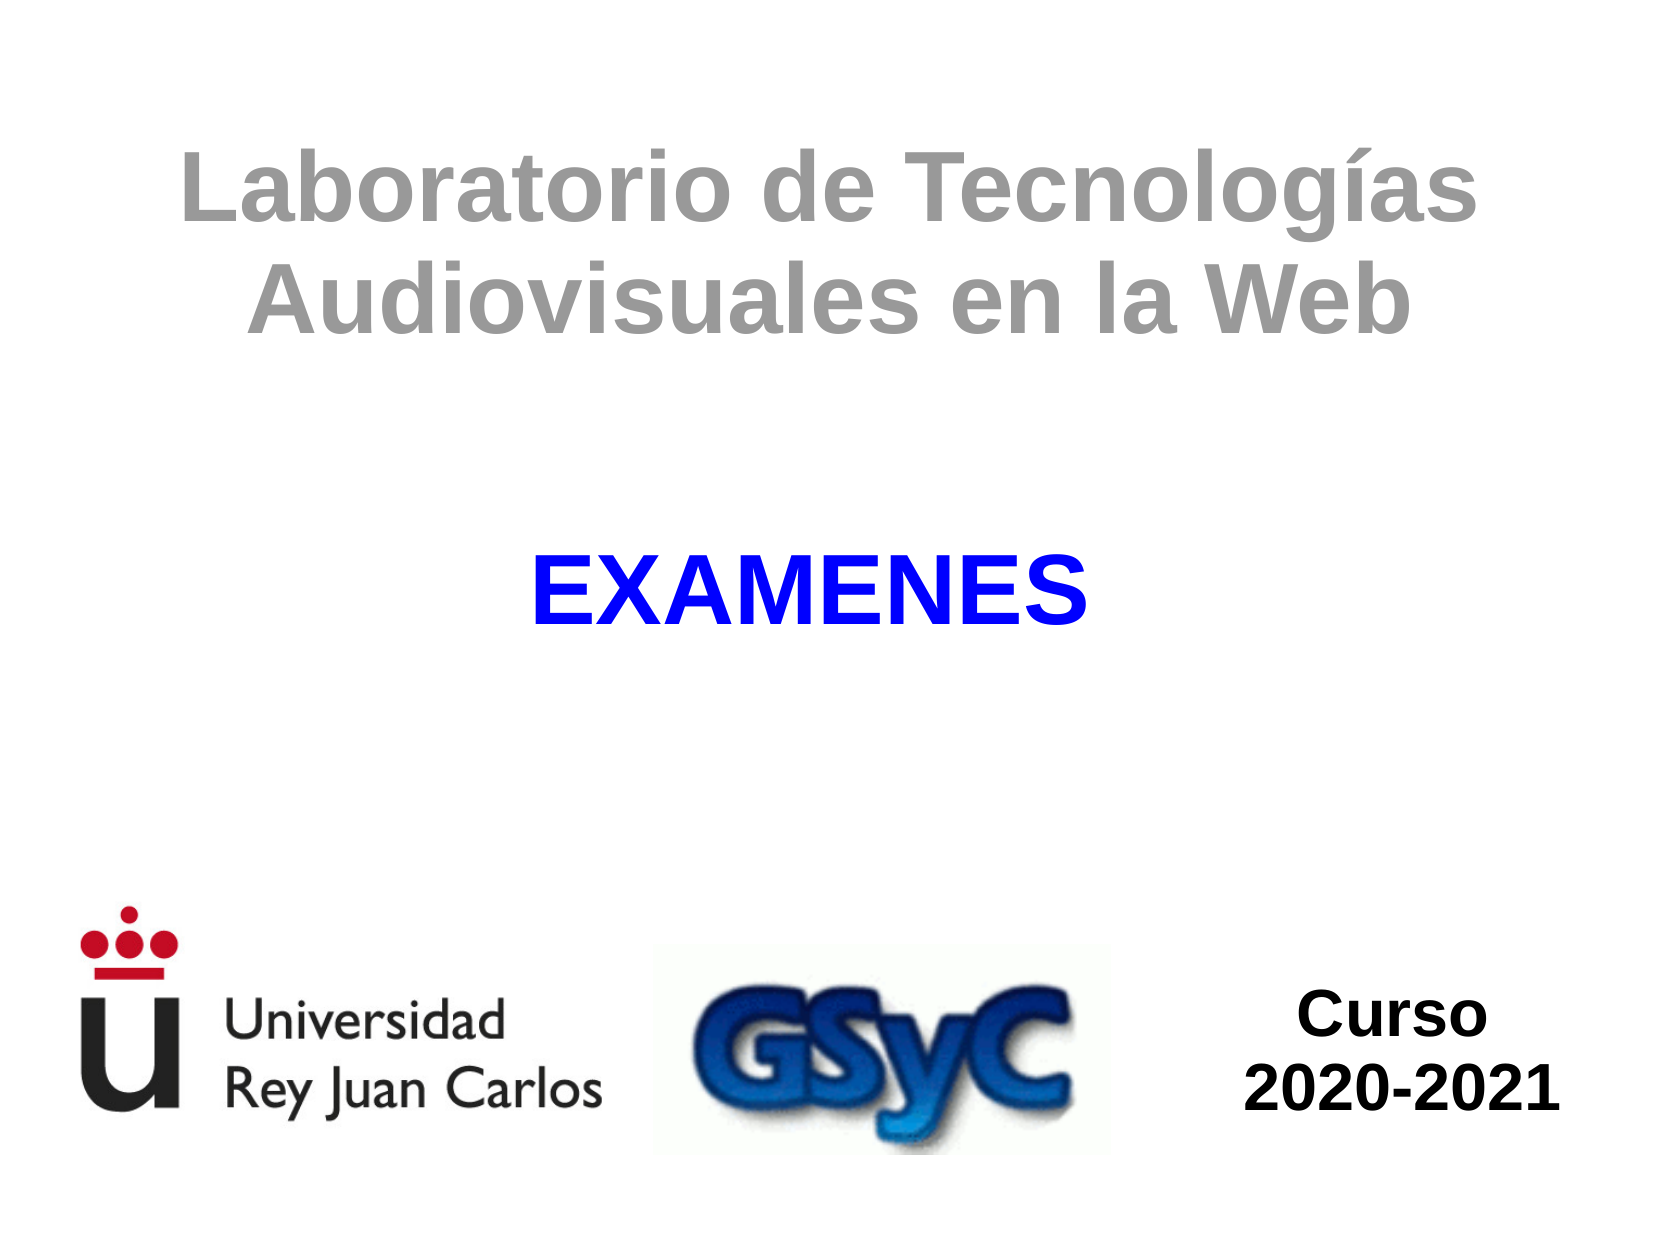

Laboratorio de Tecnologías Audiovisuales en la Web
# EXAMENES
Curso
2020-2021